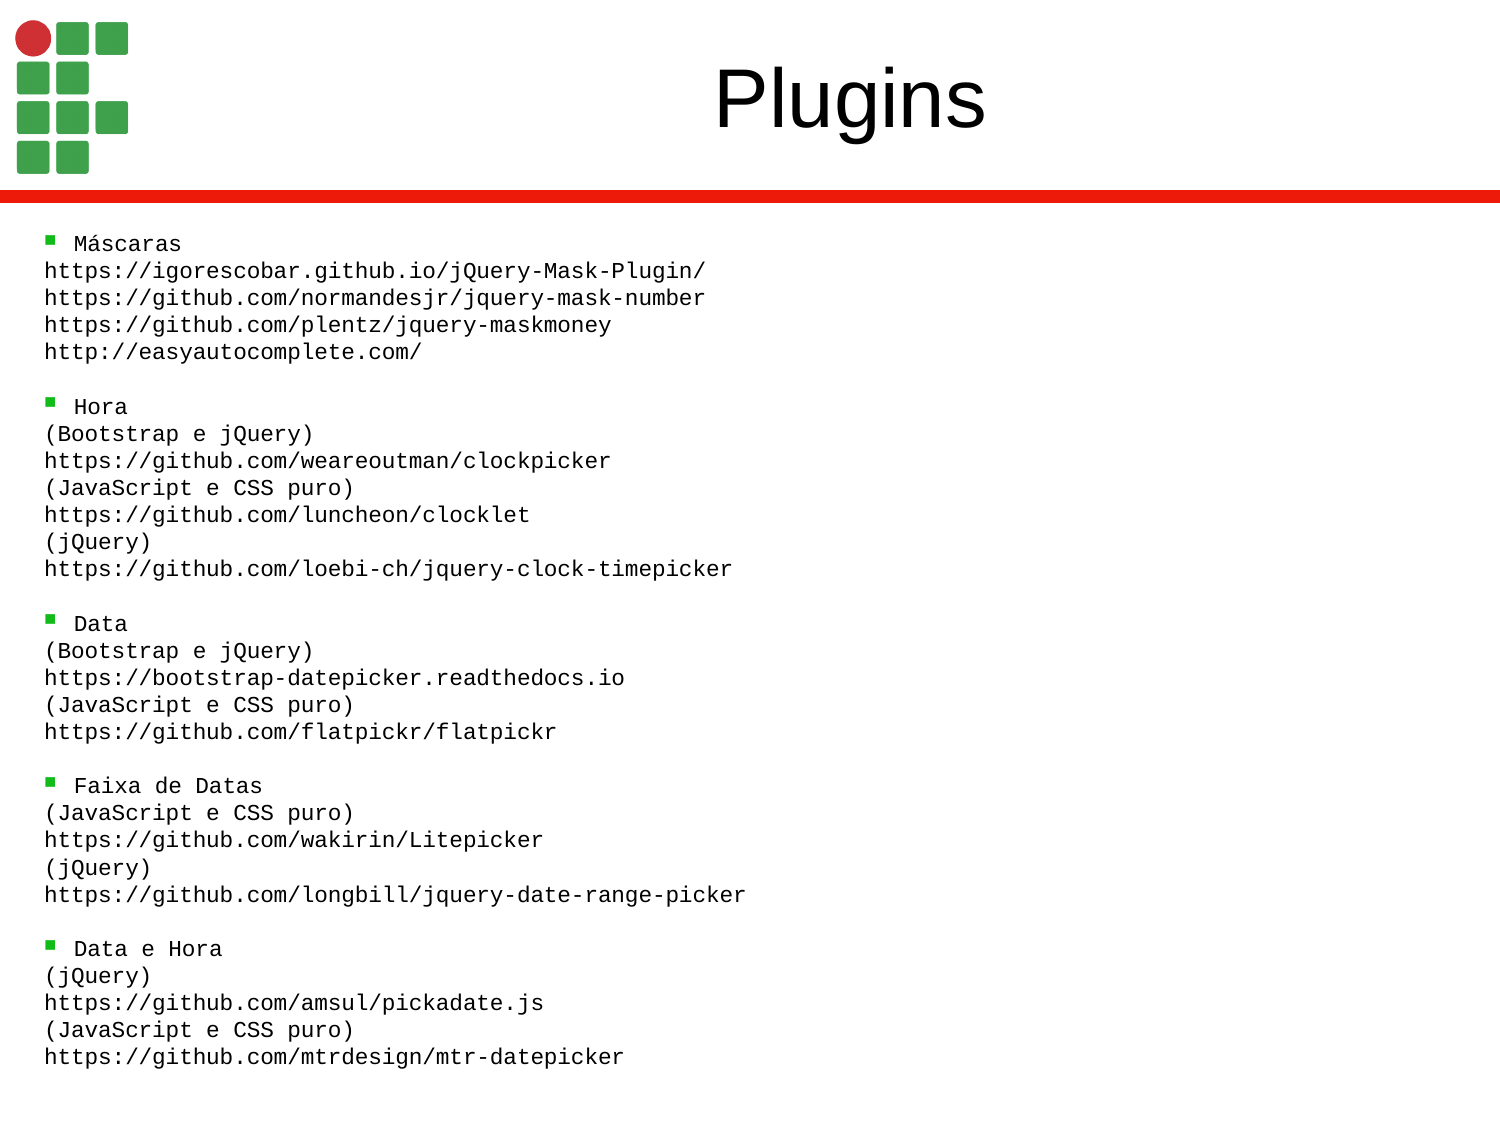

# Plugins
Máscaras
https://igorescobar.github.io/jQuery-Mask-Plugin/
https://github.com/normandesjr/jquery-mask-number
https://github.com/plentz/jquery-maskmoney
http://easyautocomplete.com/
Hora
(Bootstrap e jQuery)
https://github.com/weareoutman/clockpicker
(JavaScript e CSS puro)
https://github.com/luncheon/clocklet
(jQuery)
https://github.com/loebi-ch/jquery-clock-timepicker
Data
(Bootstrap e jQuery)
https://bootstrap-datepicker.readthedocs.io
(JavaScript e CSS puro)
https://github.com/flatpickr/flatpickr
Faixa de Datas
(JavaScript e CSS puro)
https://github.com/wakirin/Litepicker
(jQuery)
https://github.com/longbill/jquery-date-range-picker
Data e Hora
(jQuery)
https://github.com/amsul/pickadate.js
(JavaScript e CSS puro)
https://github.com/mtrdesign/mtr-datepicker